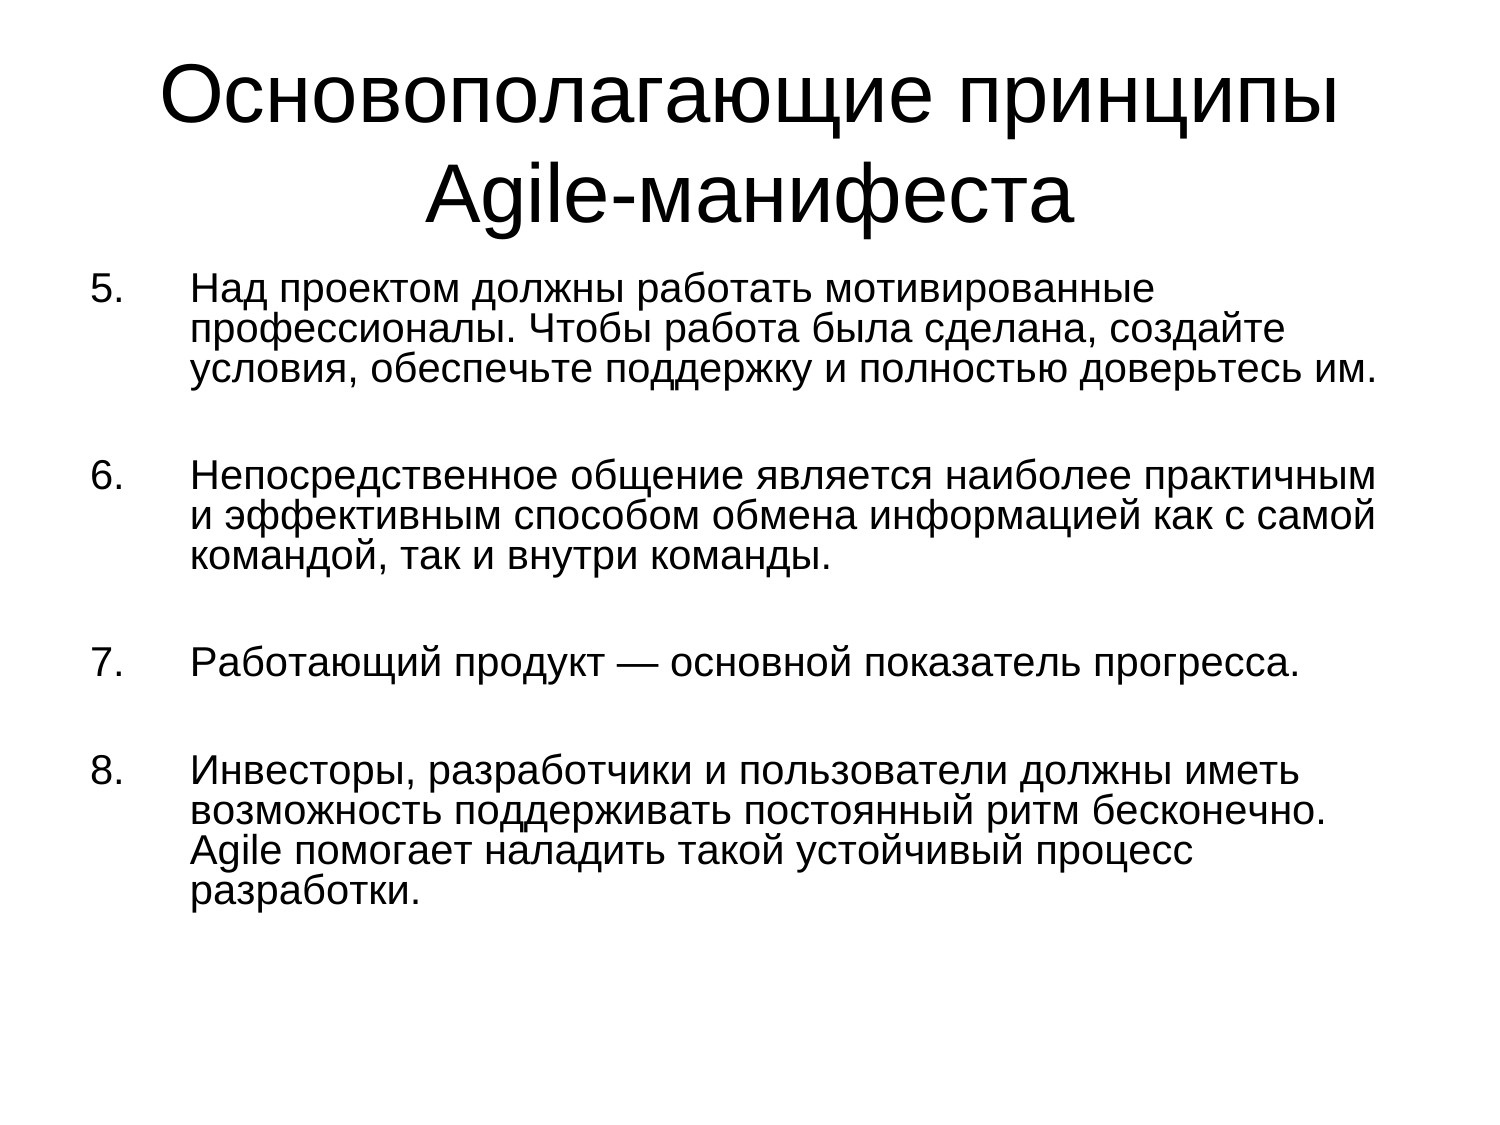

# Основополагающие принципы Agile-манифеста
Над проектом должны работать мотивированные профессионалы. Чтобы работа была сделана, создайте условия, обеспечьте поддержку и полностью доверьтесь им.
Непосредственное общение является наиболее практичным и эффективным способом обмена информацией как с самой командой, так и внутри команды.
Работающий продукт — основной показатель прогресса.
Инвесторы, разработчики и пользователи должны иметь возможность поддерживать постоянный ритм бесконечно. Agile помогает наладить такой устойчивый процесс разработки.